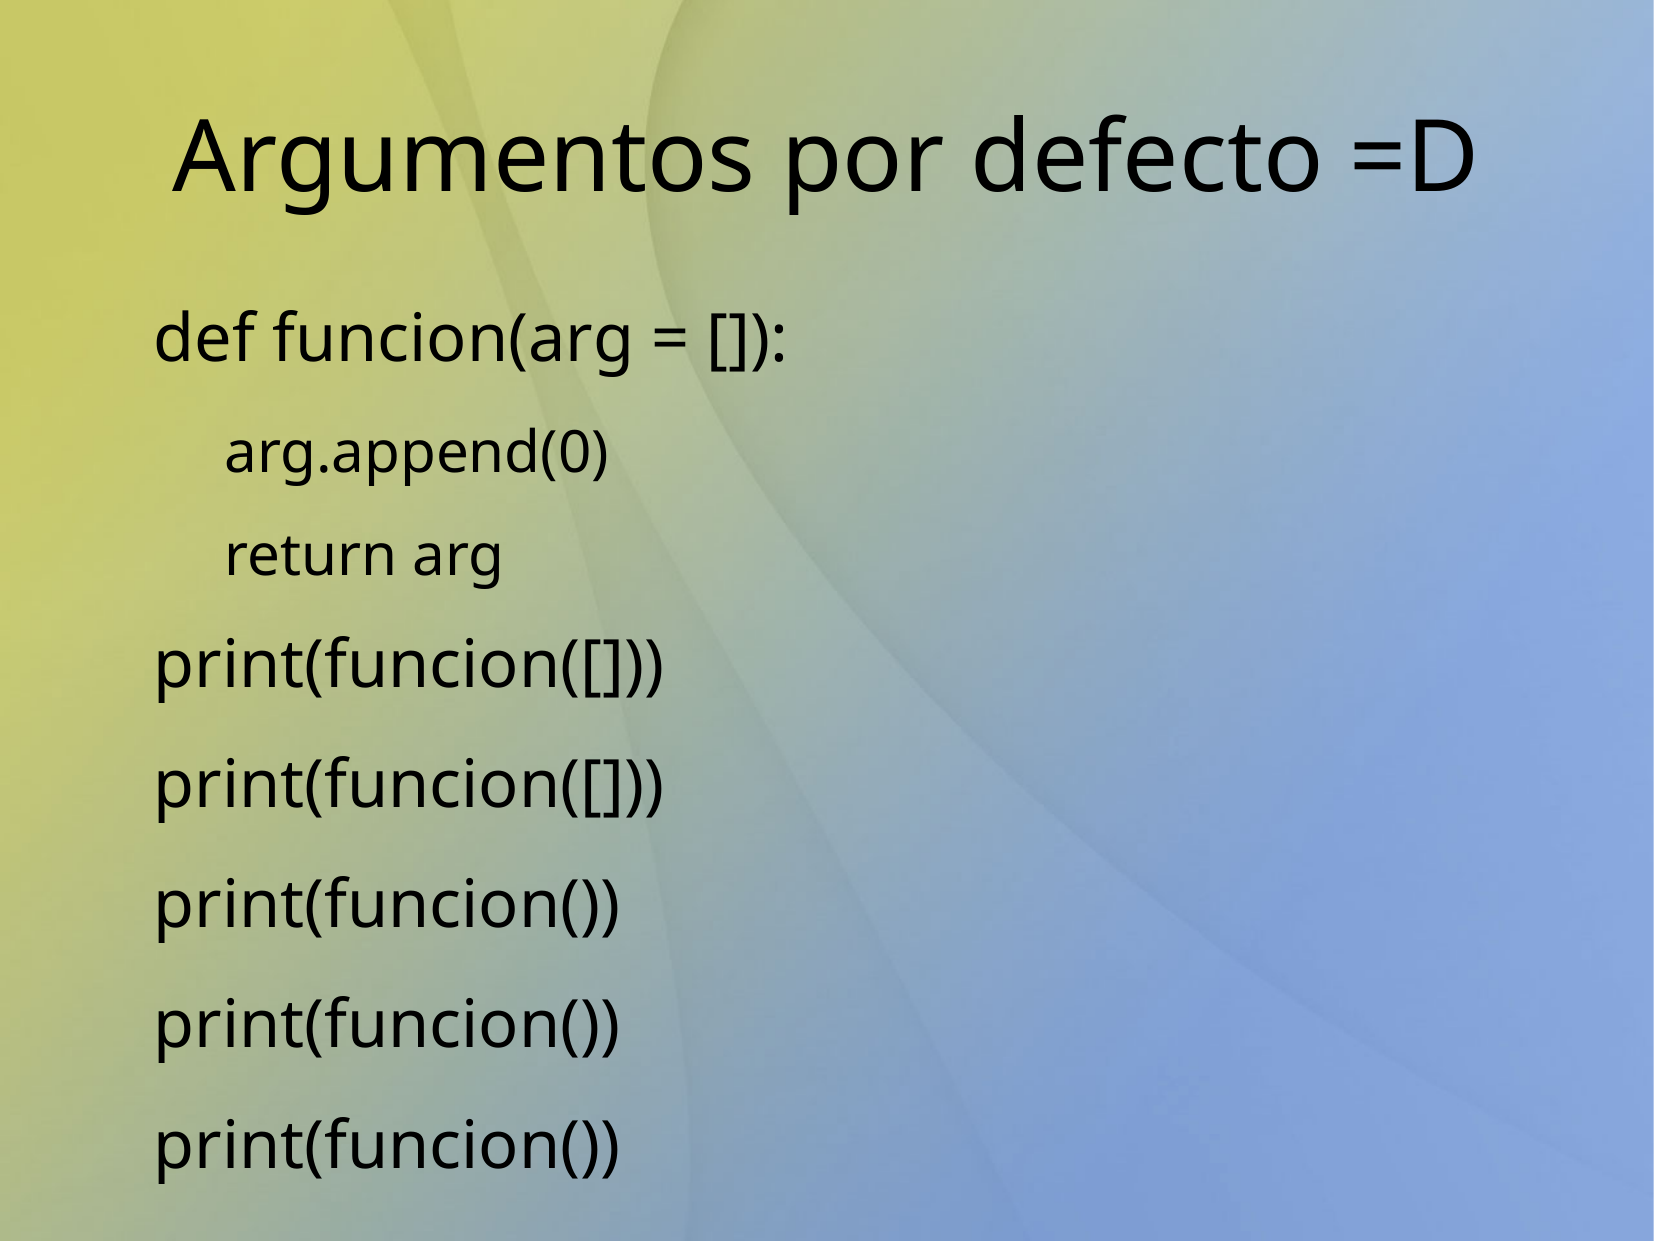

# Argumentos por defecto =D
def funcion(arg = []):
arg.append(0)
return arg
print(funcion([]))
print(funcion([]))
print(funcion())
print(funcion())
print(funcion())
...